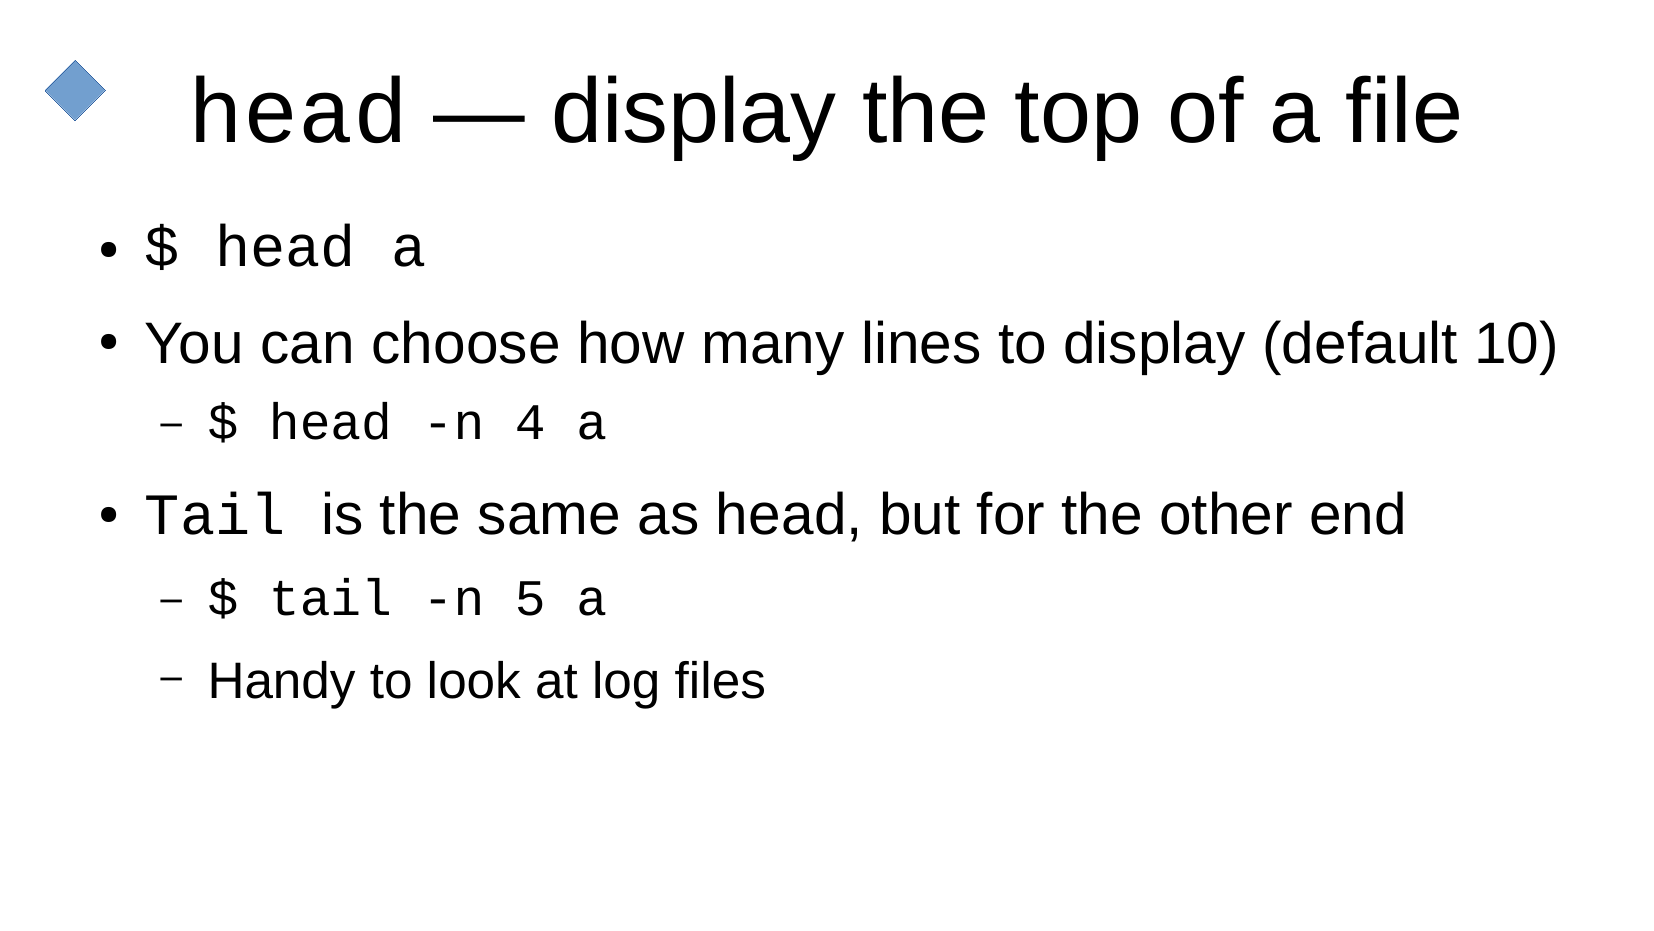

# head — display the top of a file
$ head a
You can choose how many lines to display (default 10)
$ head -n 4 a
Tail is the same as head, but for the other end
$ tail -n 5 a
Handy to look at log files